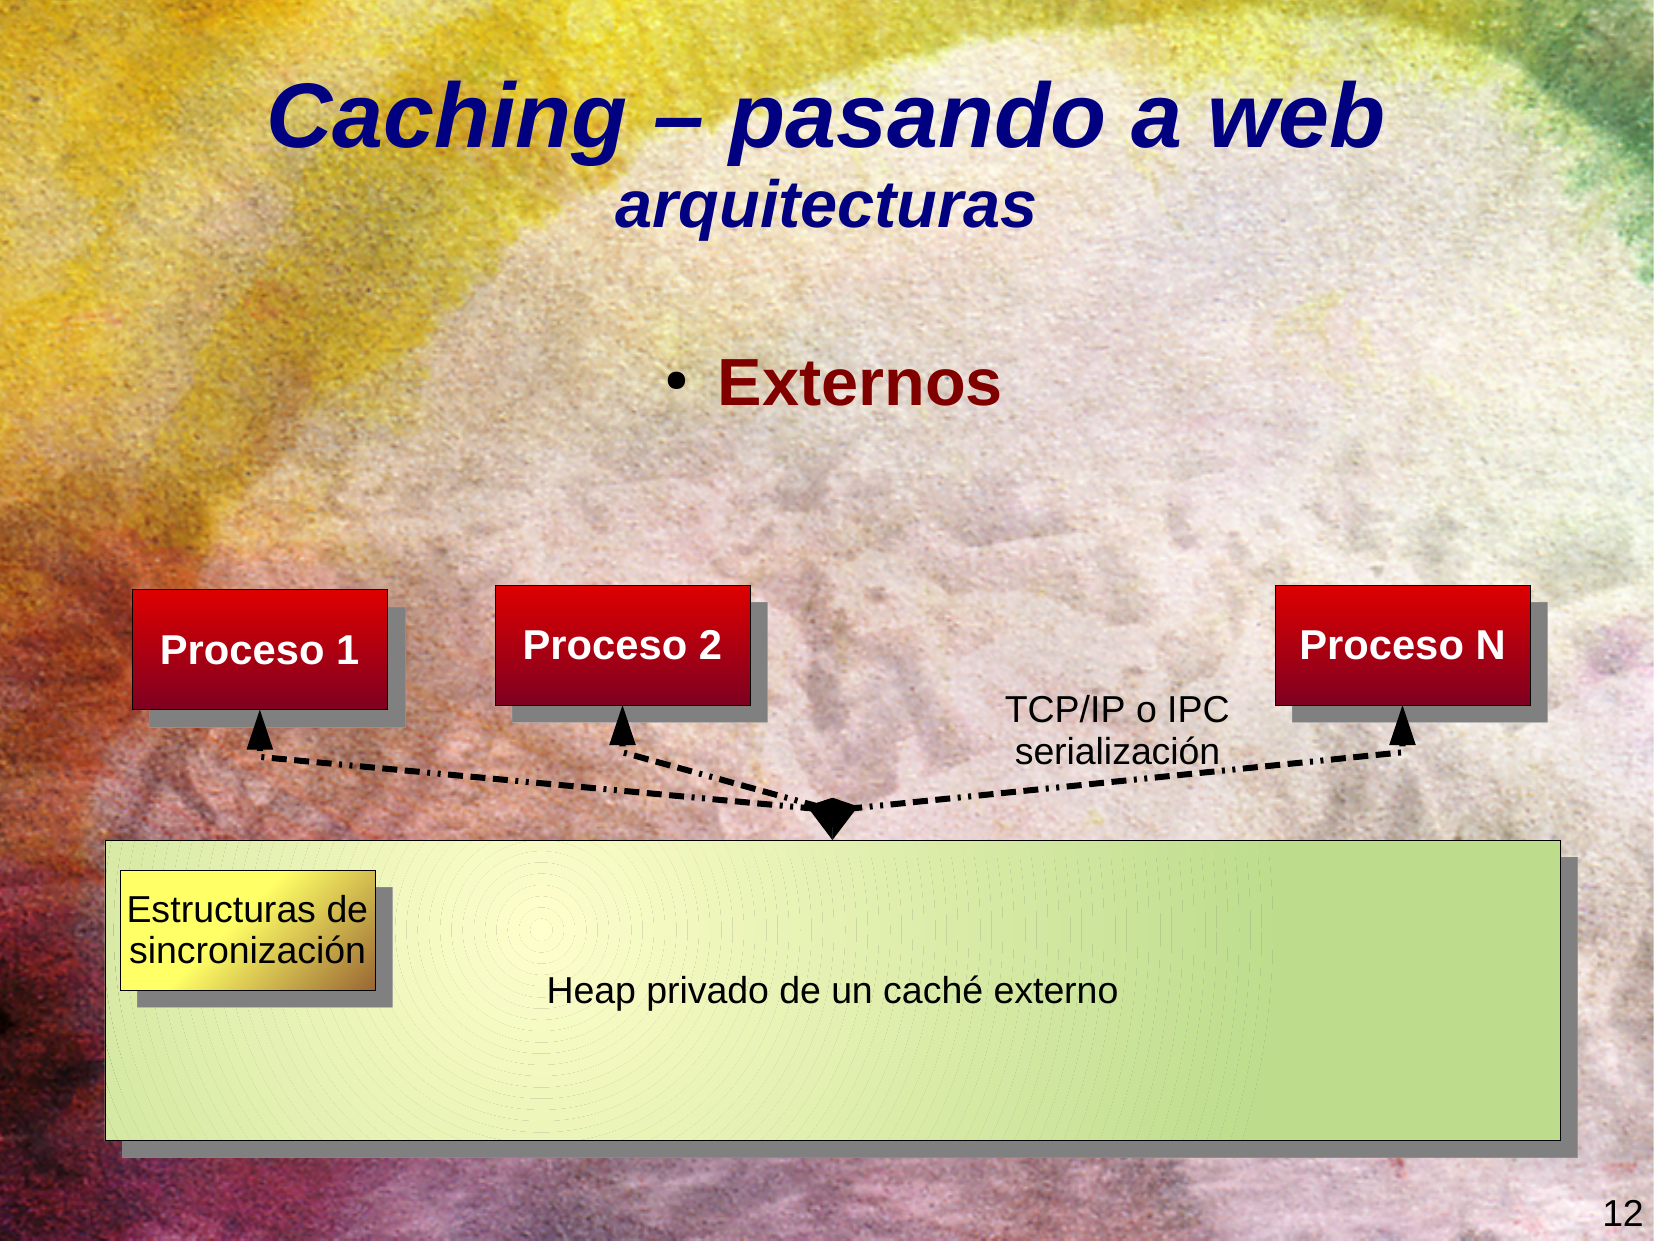

# Caching – pasando a web arquitecturas
Externos
Proceso 2
Proceso N
Proceso 1
Heap privado de un caché externo
Estructuras de
sincronización
12